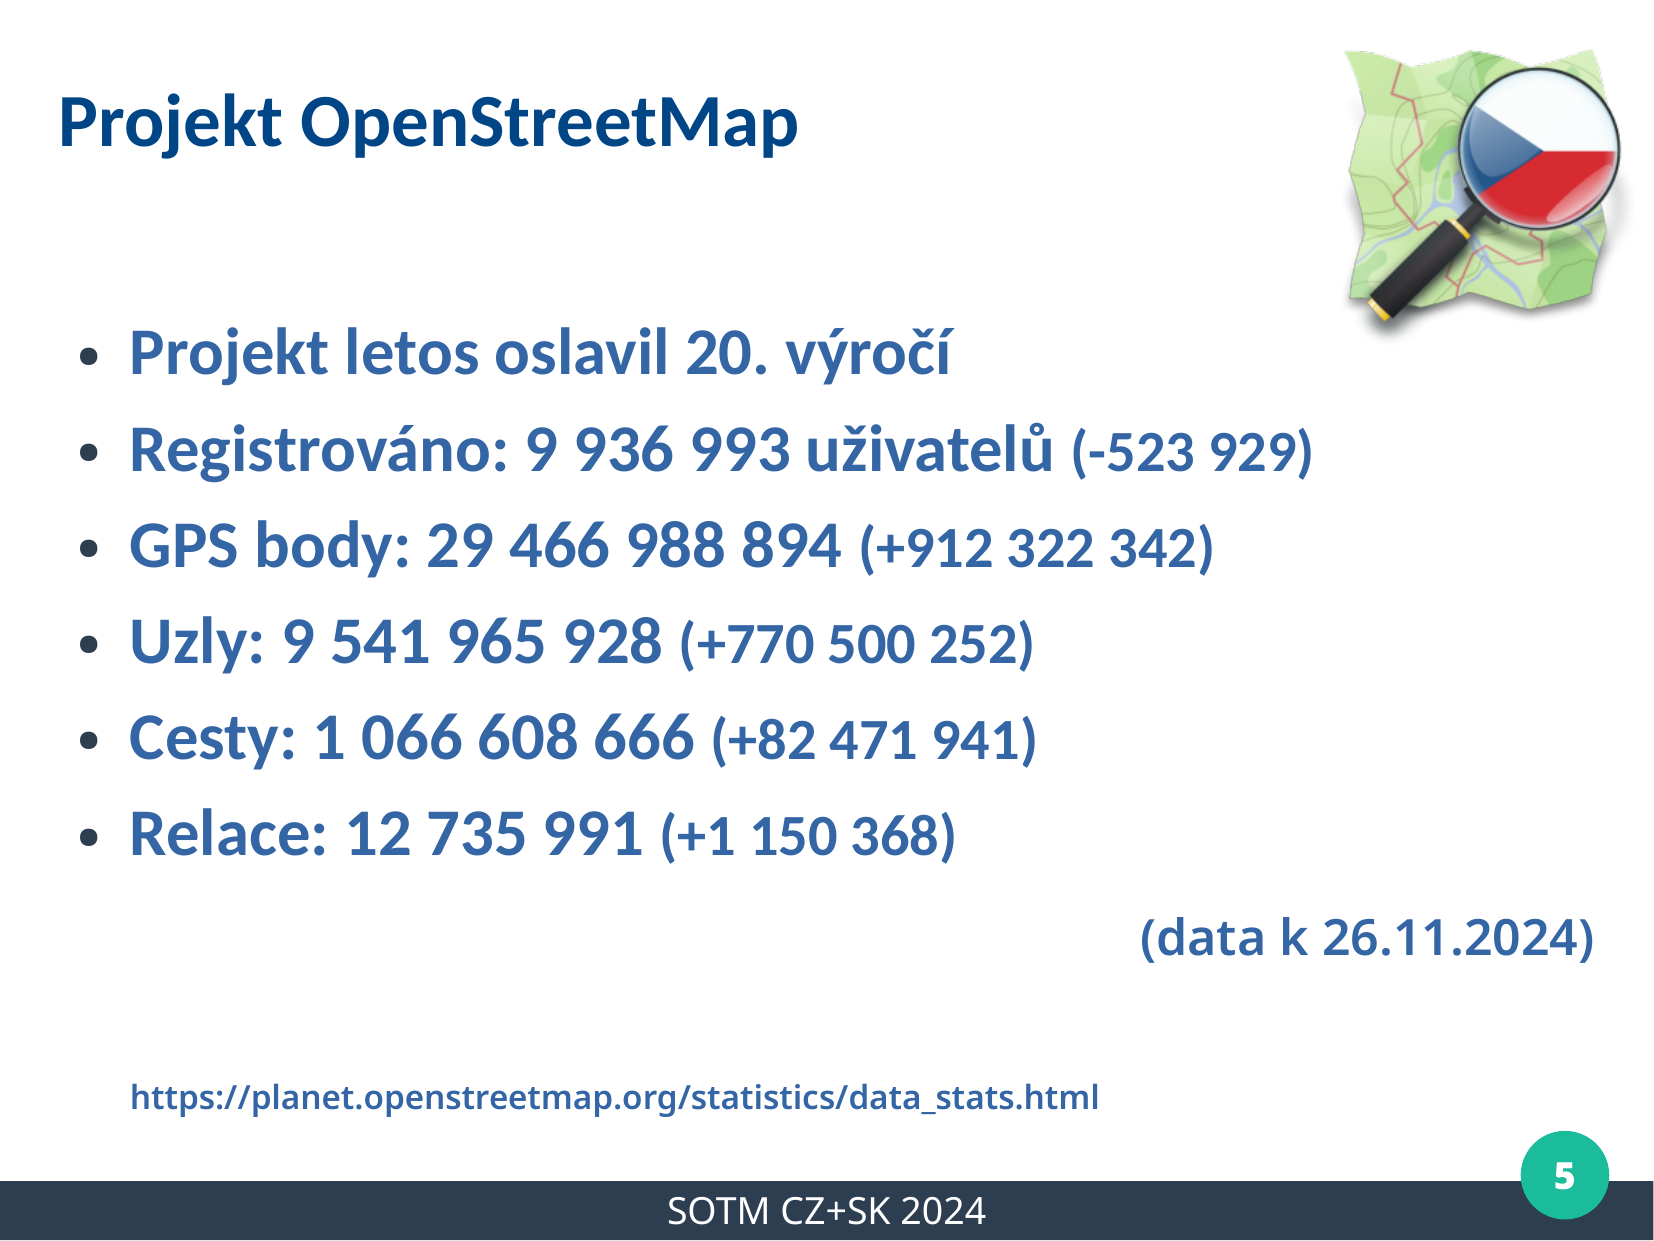

# Projekt OpenStreetMap
Projekt letos oslavil 20. výročí
Registrováno: 9 936 993 uživatelů (-523 929)
GPS body: 29 466 988 894 (+912 322 342)
Uzly: 9 541 965 928 (+770 500 252)
Cesty: 1 066 608 666 (+82 471 941)
Relace: 12 735 991 (+1 150 368)
(data k 26.11.2024)
https://planet.openstreetmap.org/statistics/data_stats.html
5
SOTM CZ+SK 2024